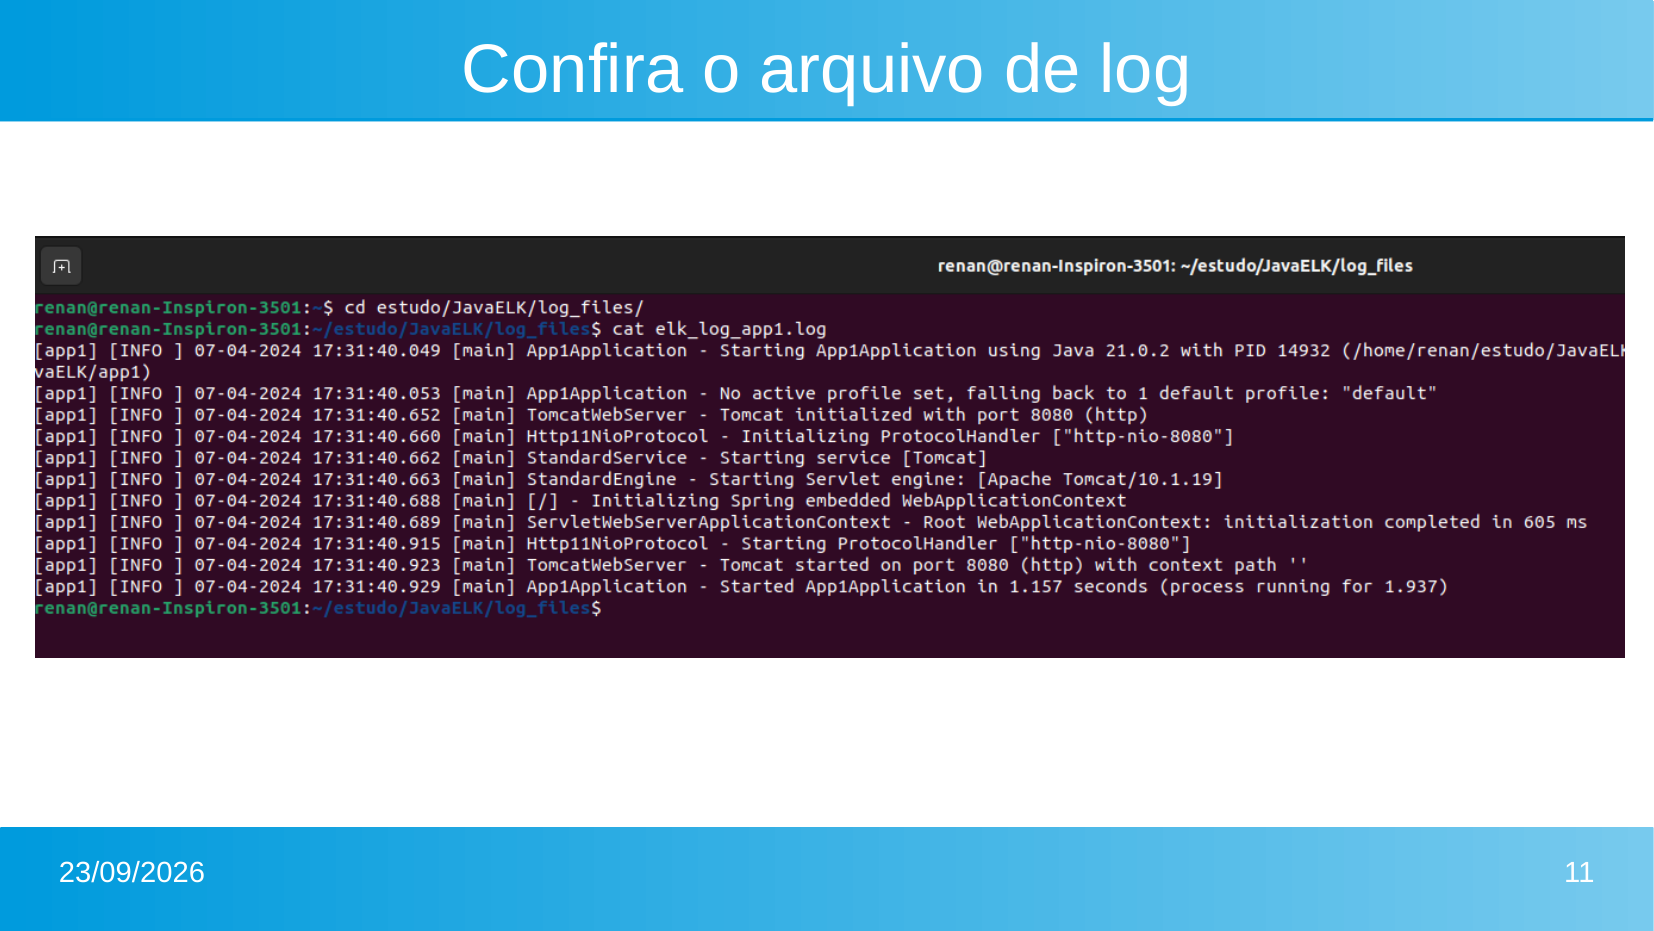

# Confira o arquivo de log
11